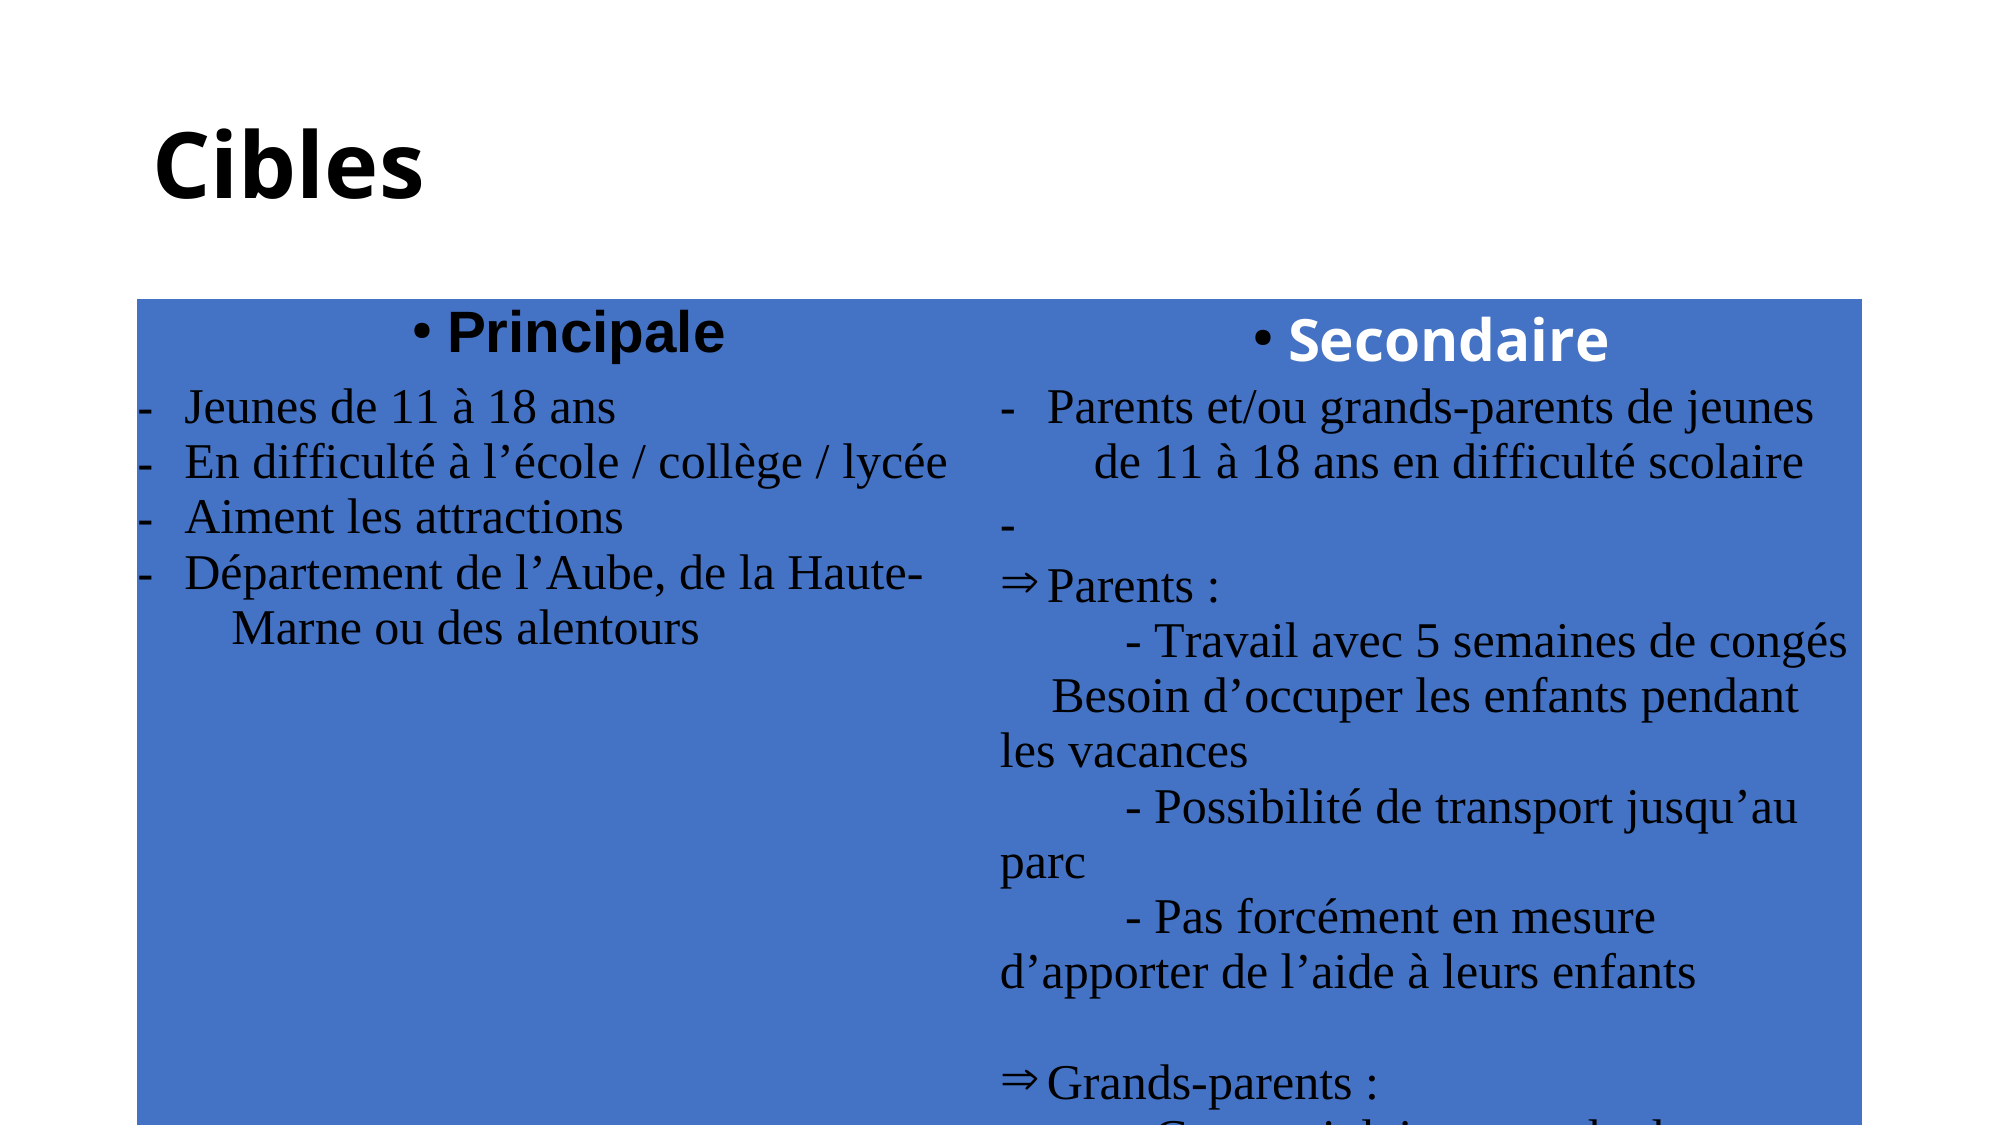

# Cibles
| Principale | Secondaire |
| --- | --- |
| Jeunes de 11 à 18 ans En difficulté à l’école / collège / lycée Aiment les attractions Département de l’Aube, de la Haute-Marne ou des alentours | Parents et/ou grands-parents de jeunes de 11 à 18 ans en difficulté scolaire Parents : - Travail avec 5 semaines de congés  Besoin d’occuper les enfants pendant les vacances - Possibilité de transport jusqu’au parc - Pas forcément en mesure d’apporter de l’aide à leurs enfants Grands-parents : - Ceux qui doivent garder les enfants lorsque les parents travaillent  Occupation des enfants pendant une semaine |